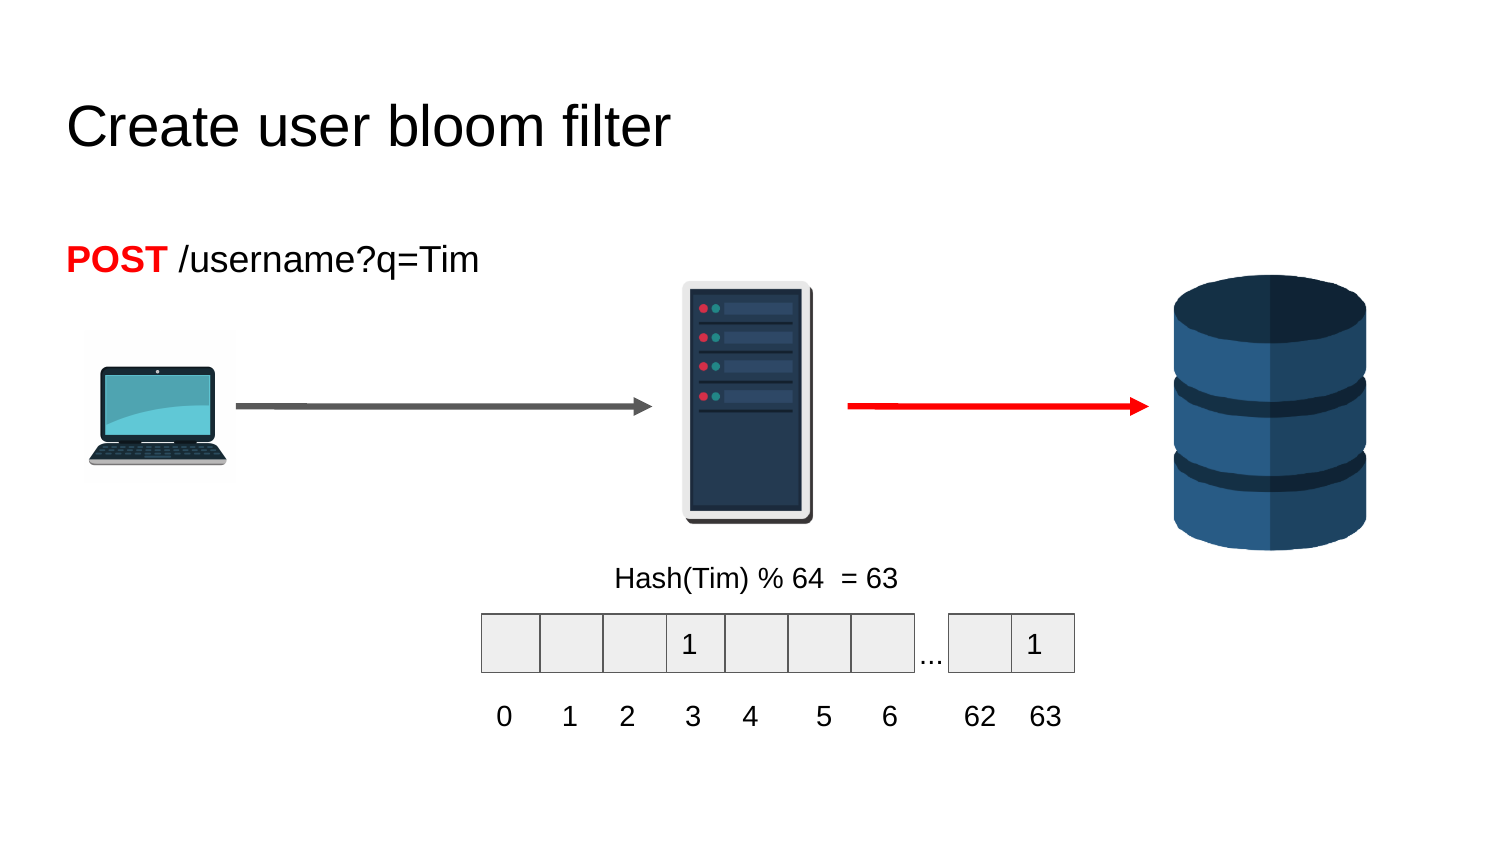

# Create user bloom filter
POST /username?q=Tim
Hash(Tim) % 64 = 63
1
1
...
 0 1 2 3 4 5 6 62 63